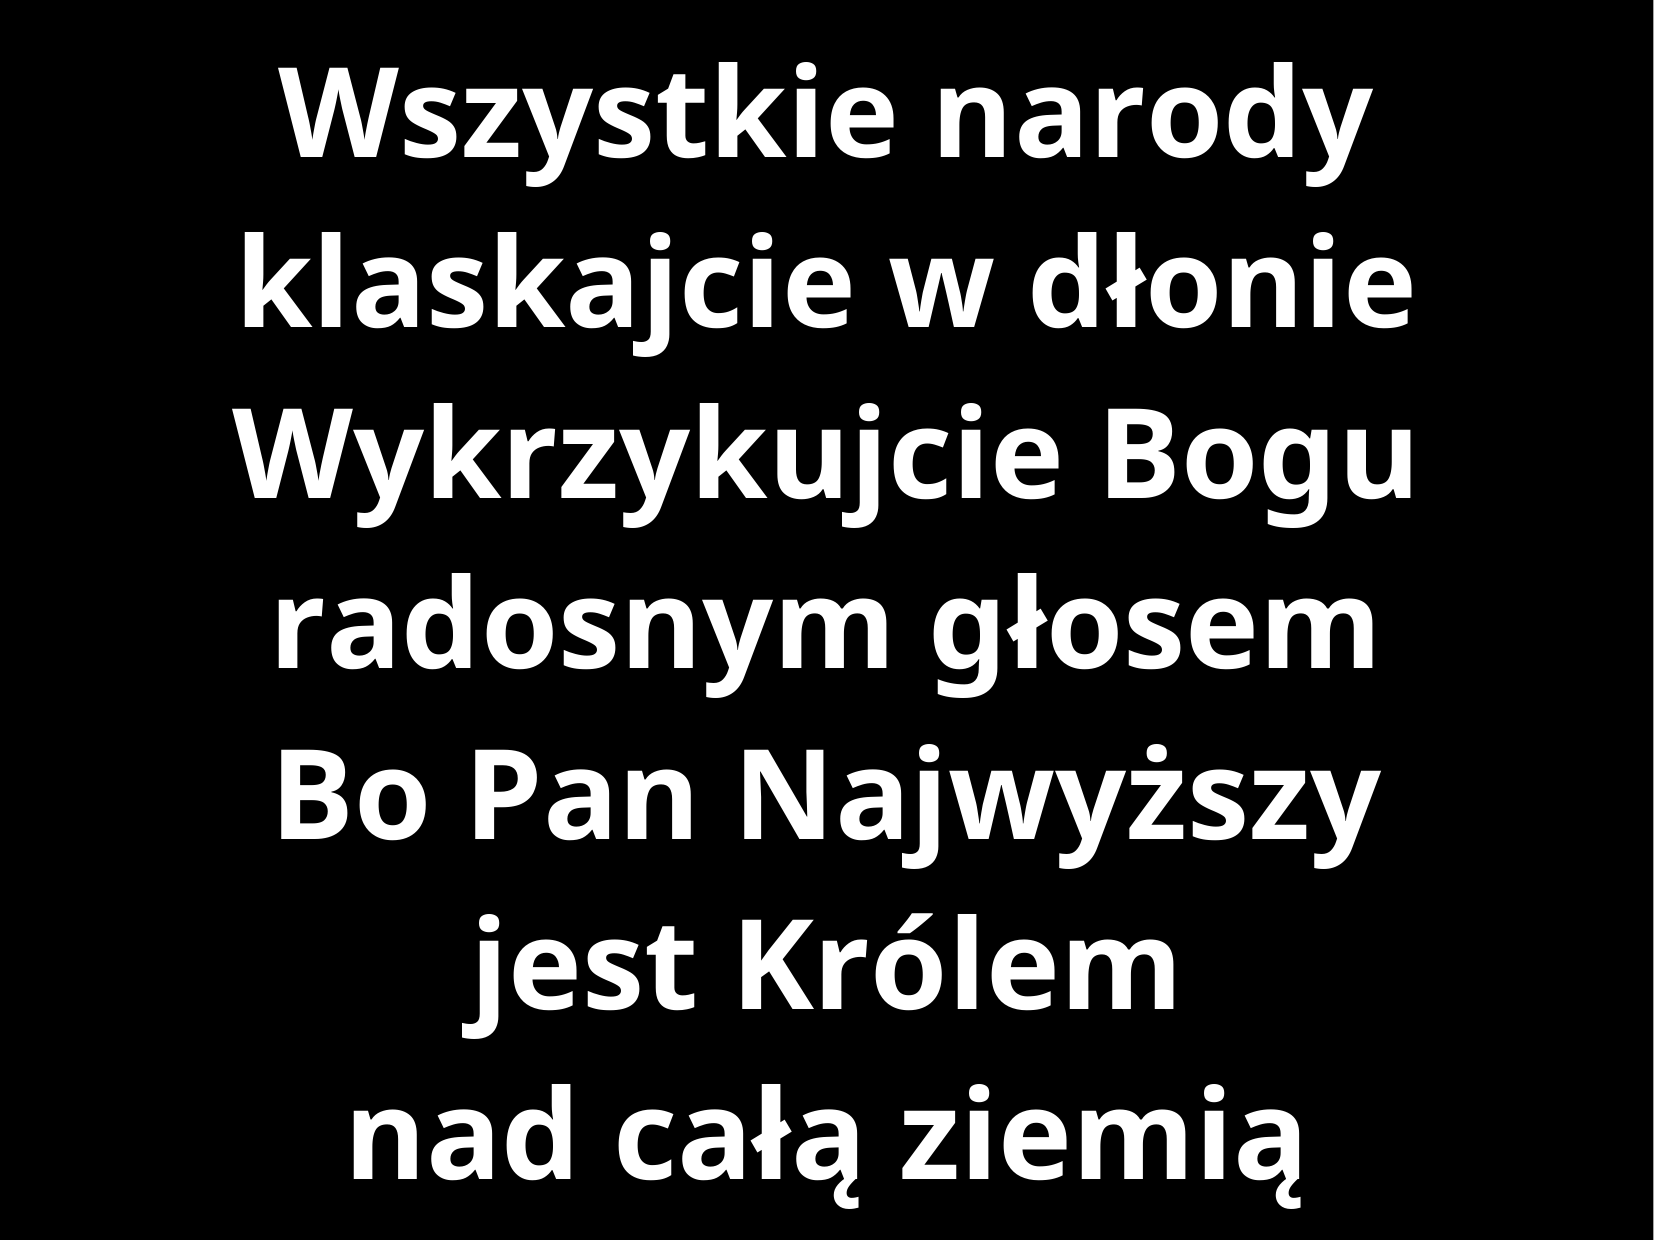

# Wszystkie narody klaskajcie w dłonie Wykrzykujcie Bogu radosnym głosem Bo Pan Najwyższy jest Królem nad całą ziemią